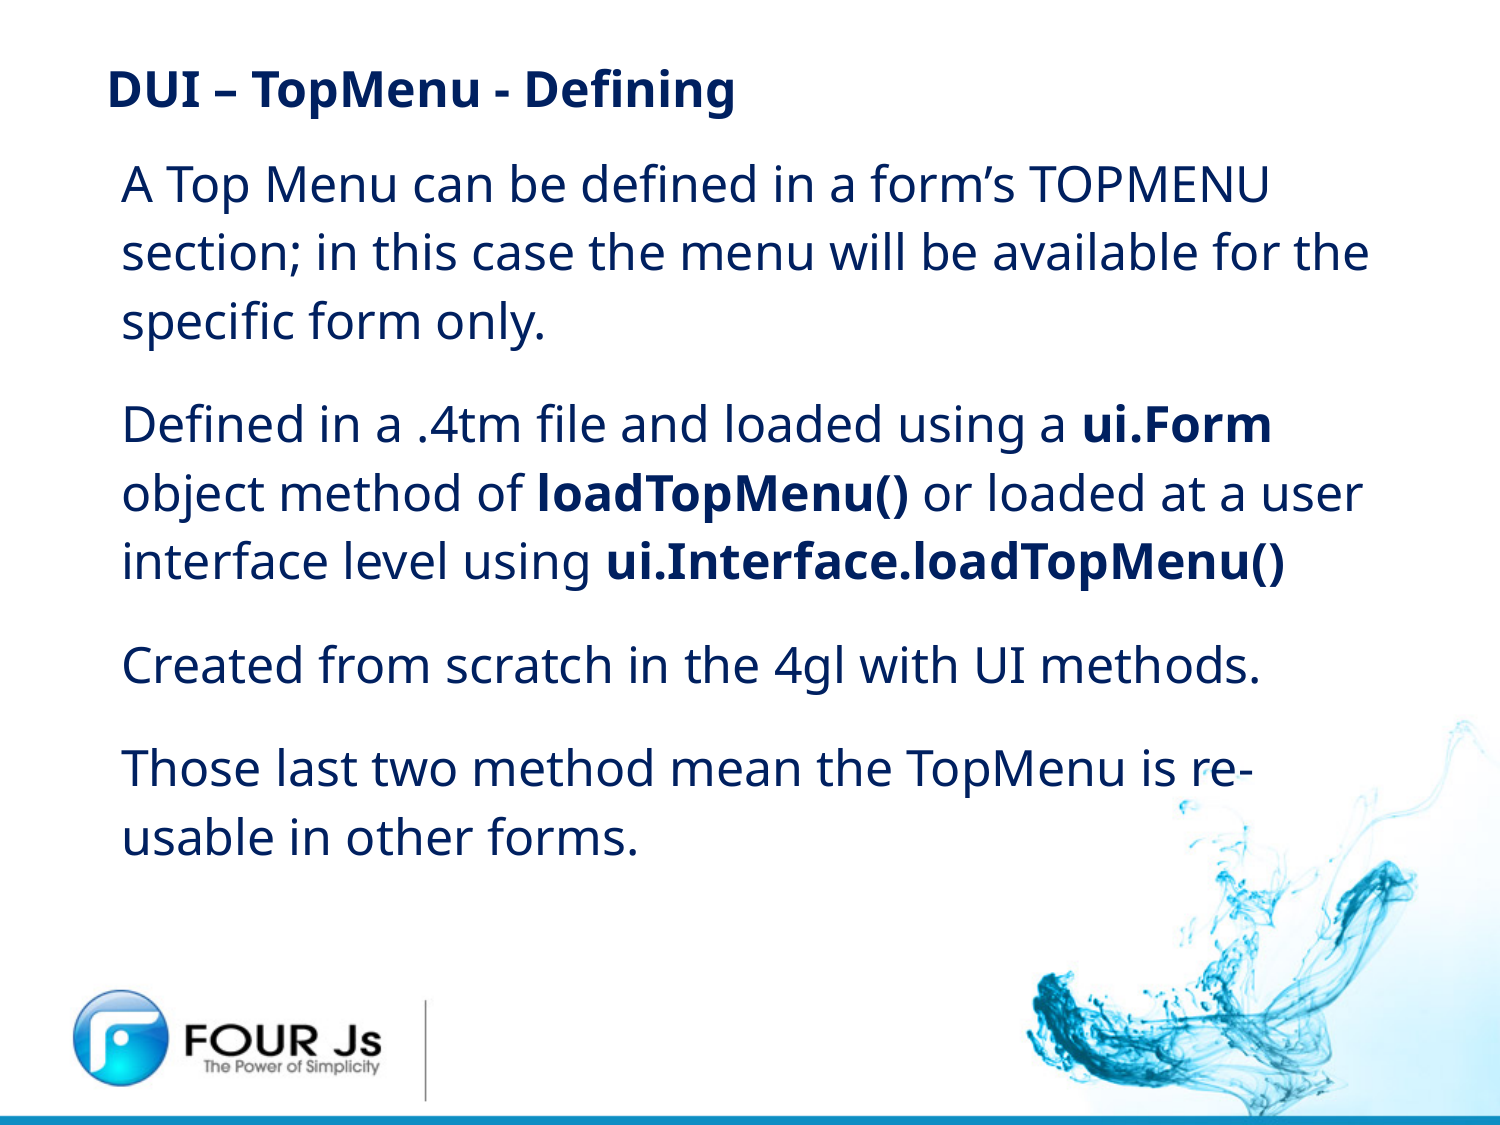

# DUI – TopMenu - Defining
A Top Menu can be defined in a form’s TOPMENU section; in this case the menu will be available for the specific form only.
Defined in a .4tm file and loaded using a ui.Form object method of loadTopMenu() or loaded at a user interface level using ui.Interface.loadTopMenu()
Created from scratch in the 4gl with UI methods.
Those last two method mean the TopMenu is re-usable in other forms.